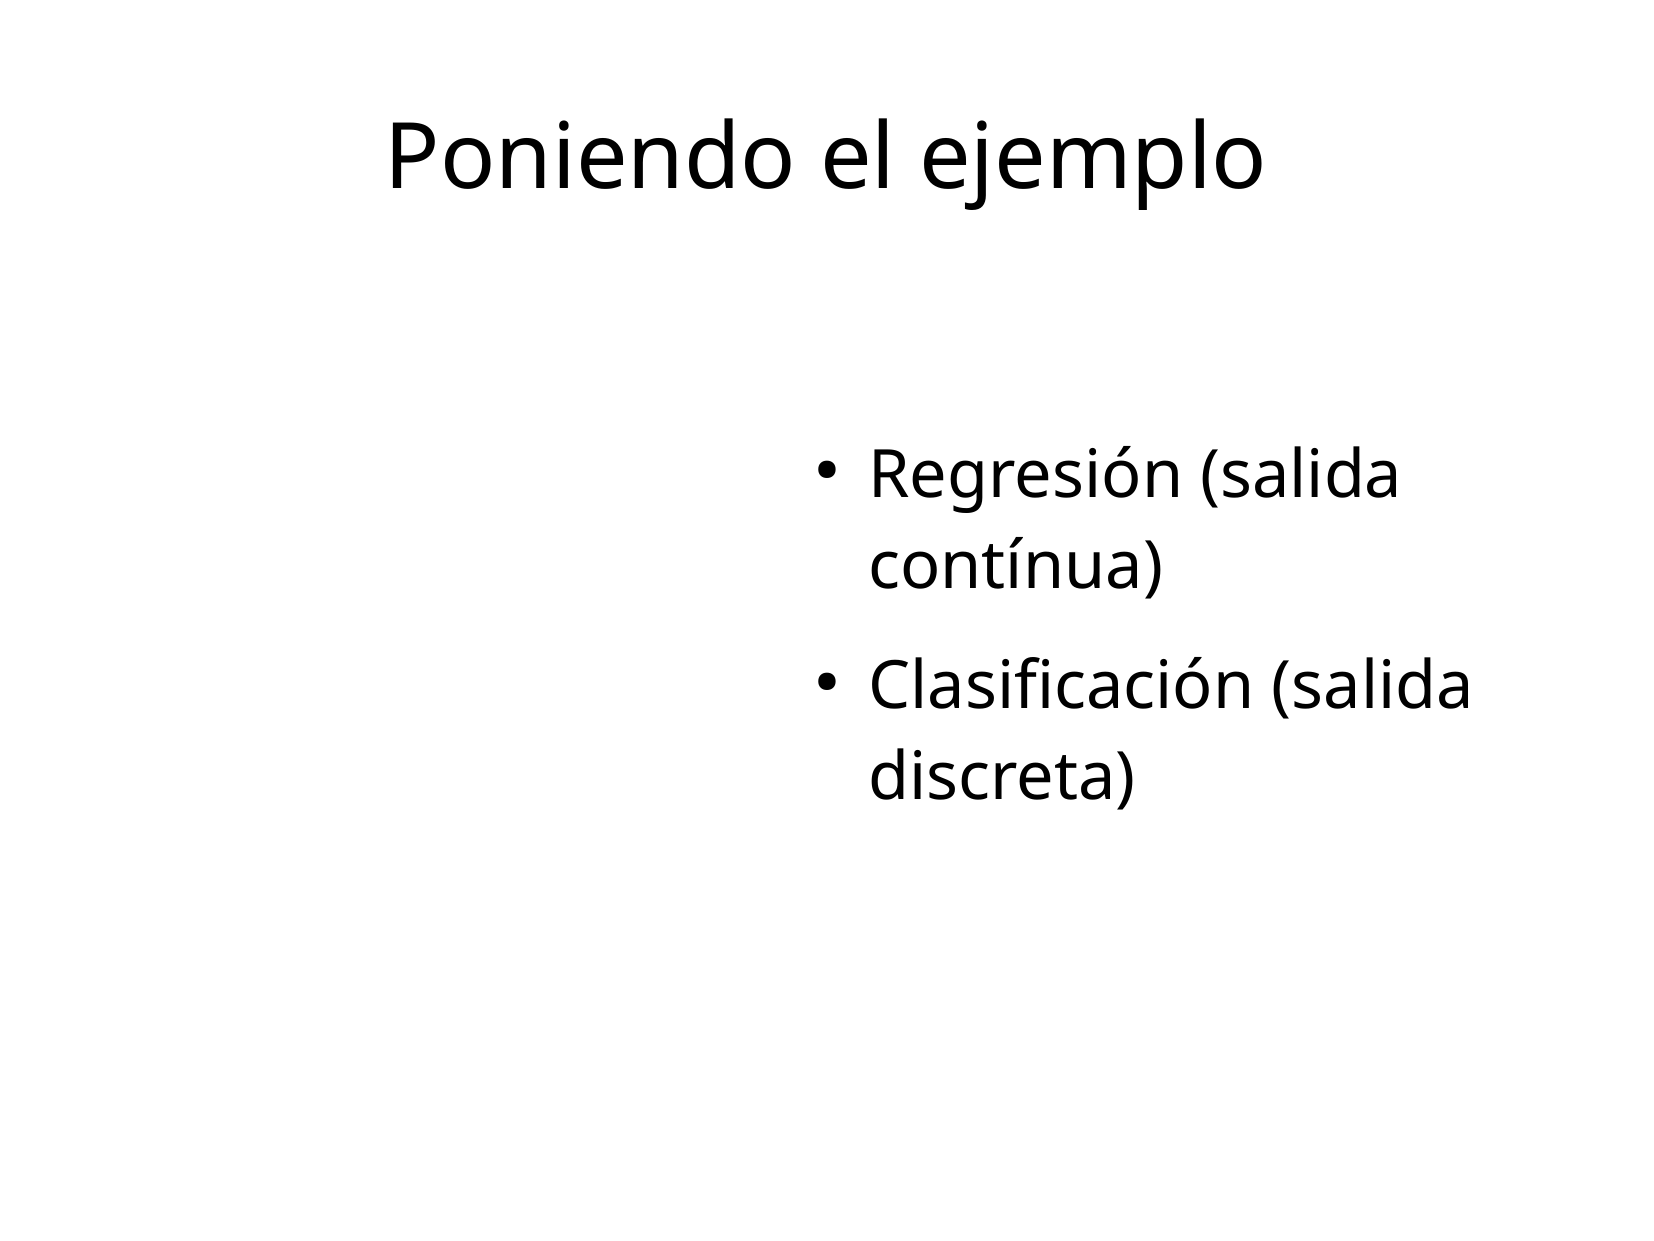

# Poniendo el ejemplo
Regresión (salida contínua)
Clasificación (salida discreta)